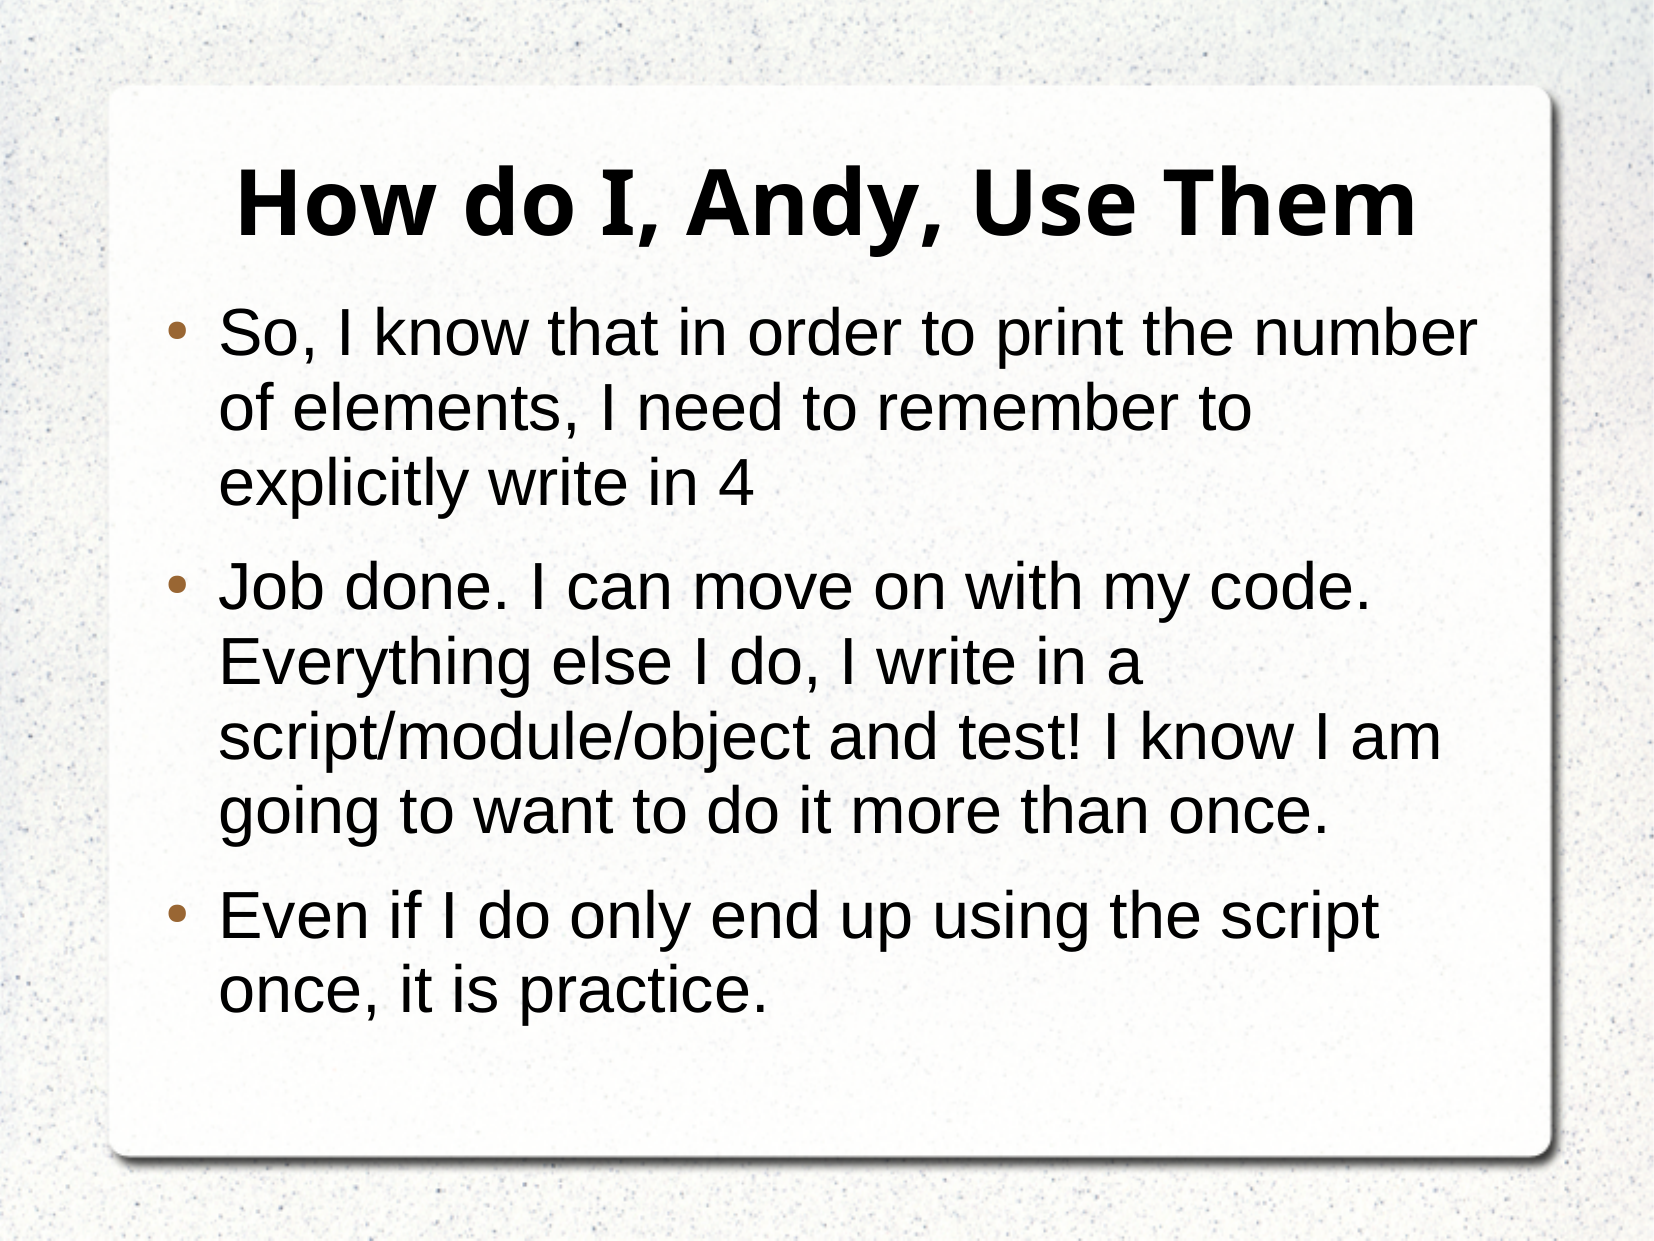

# How do I, Andy, Use Them
So, I know that in order to print the number of elements, I need to remember to explicitly write in 4
Job done. I can move on with my code. Everything else I do, I write in a script/module/object and test! I know I am going to want to do it more than once.
Even if I do only end up using the script once, it is practice.